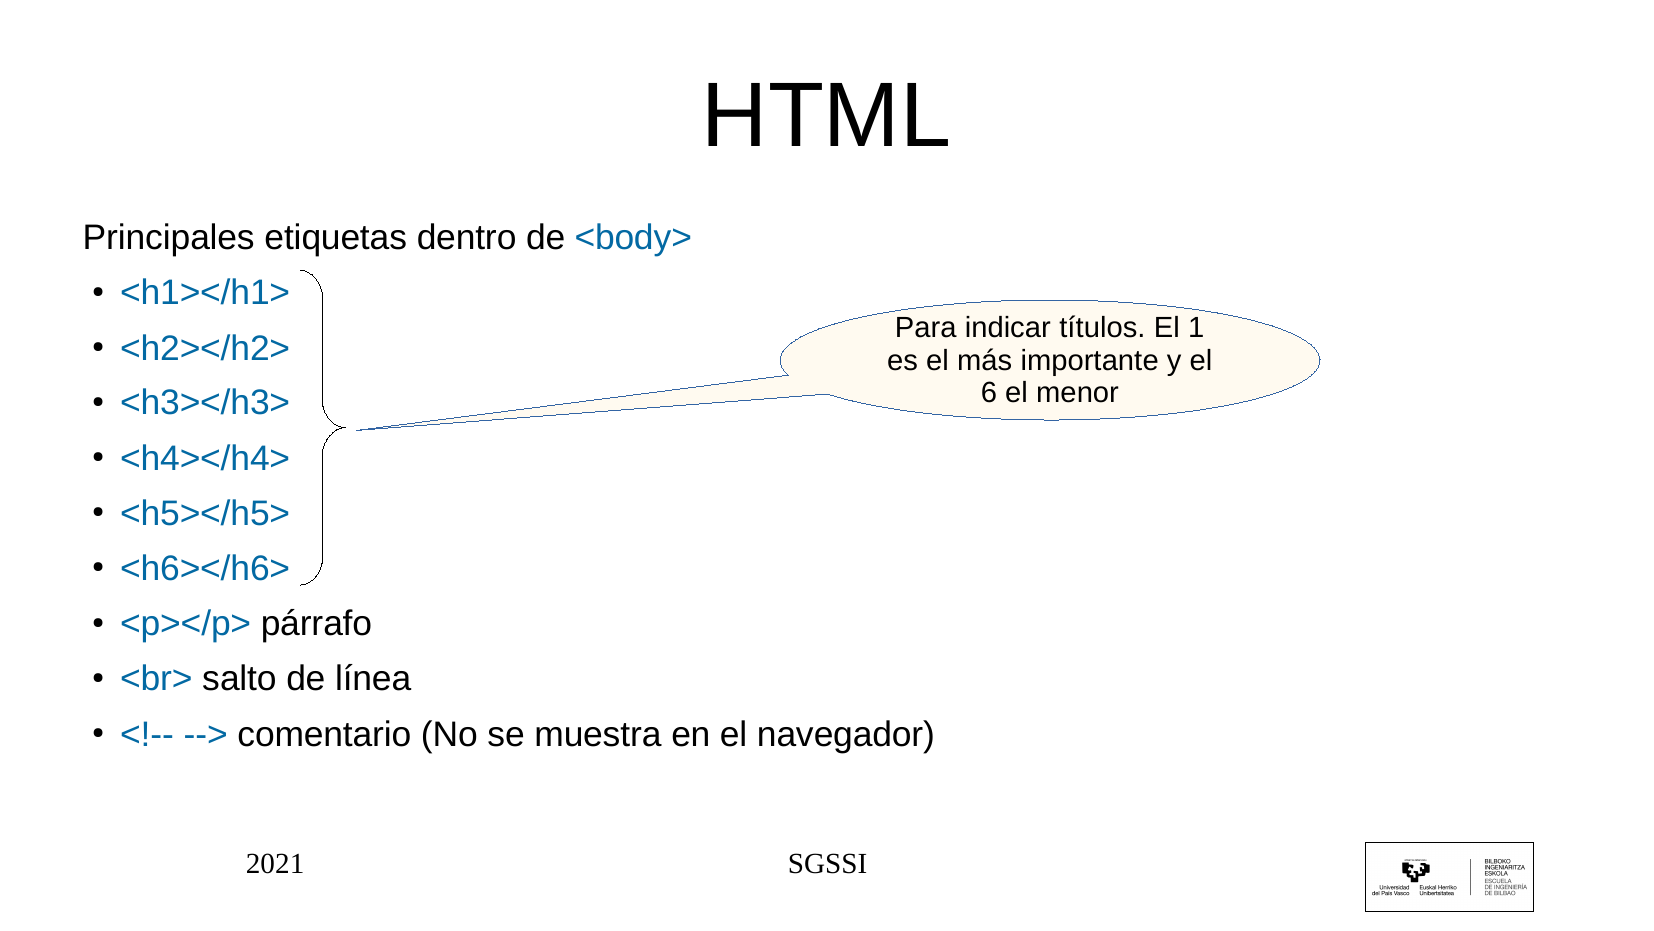

# HTML
Principales etiquetas dentro de <body>
<h1></h1>
<h2></h2>
<h3></h3>
<h4></h4>
<h5></h5>
<h6></h6>
<p></p> párrafo
<br> salto de línea
<!-- --> comentario (No se muestra en el navegador)
Para indicar títulos. El 1
es el más importante y el
6 el menor